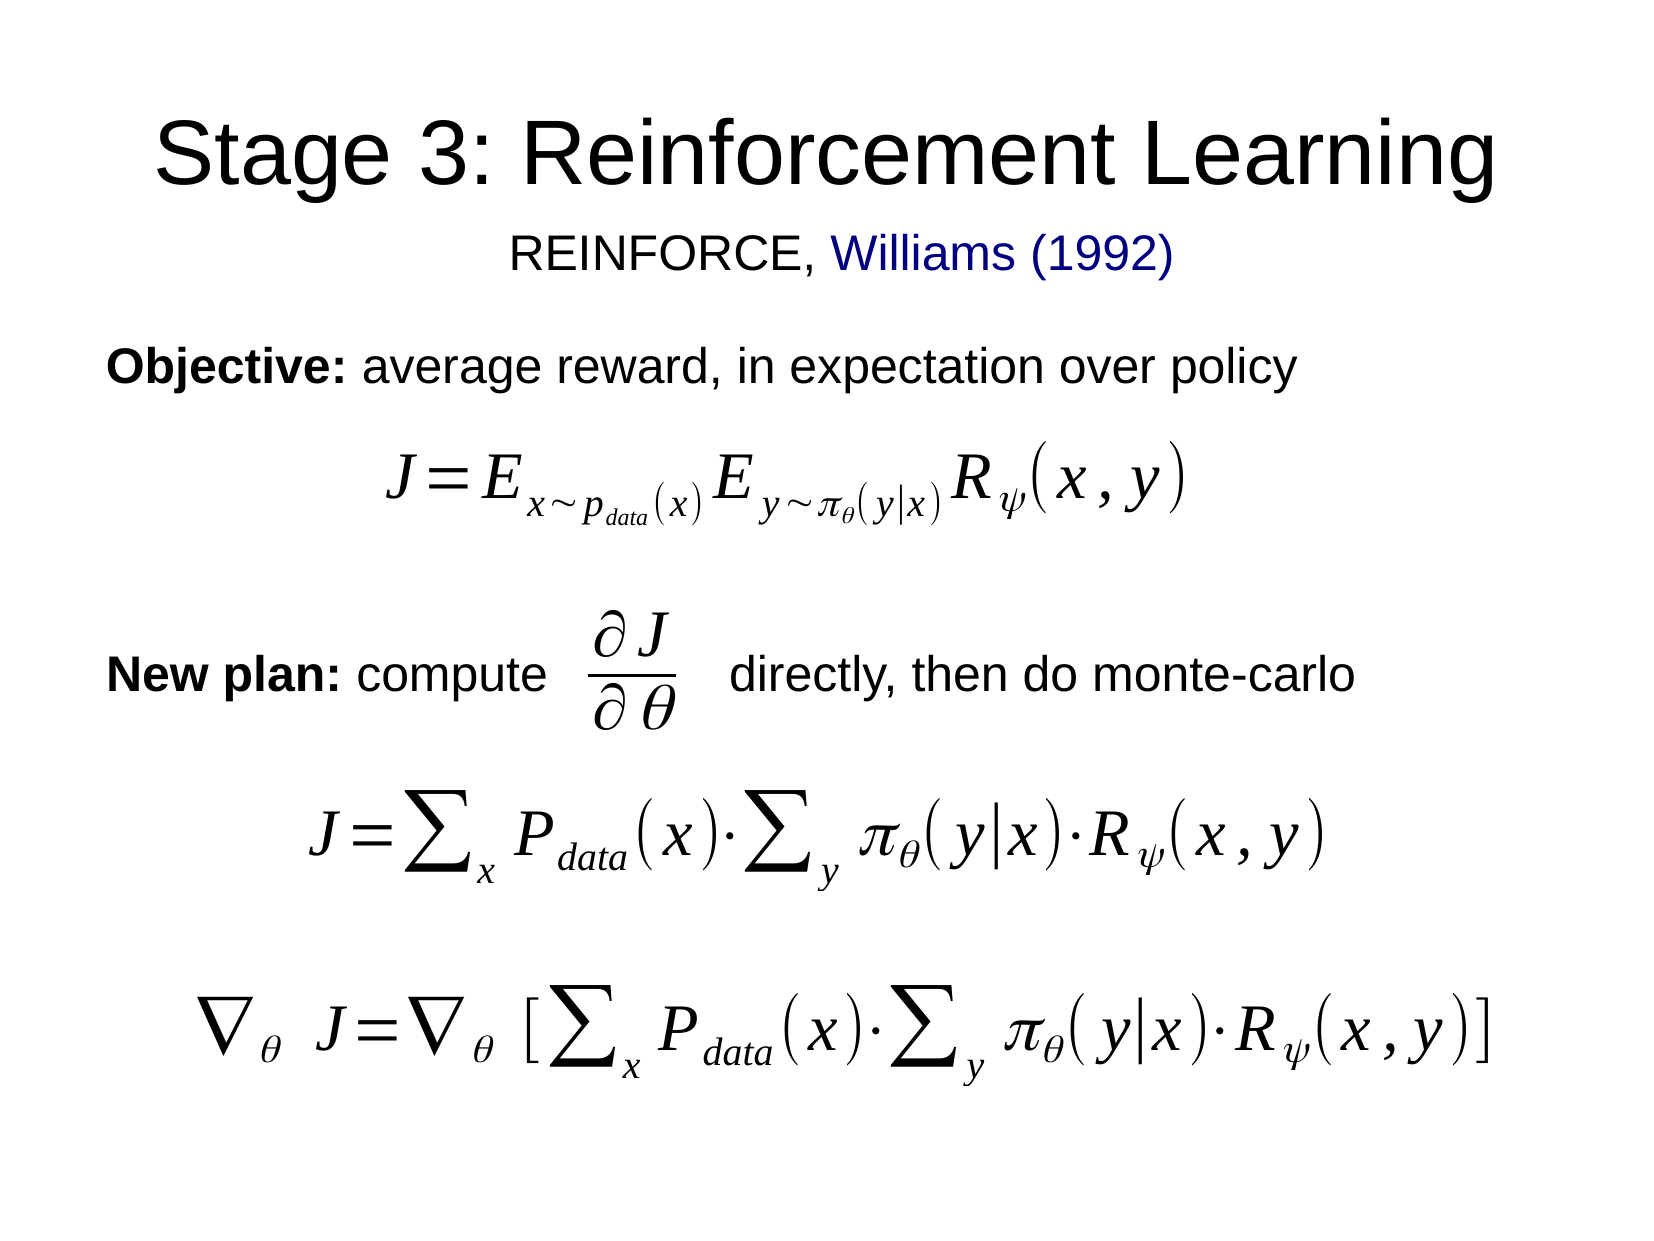

# Stage 3: Reinforcement Learning
REINFORCE, Williams (1992)
Objective: average reward, in expectation over policy
New plan: compute directly, then do monte-carlo